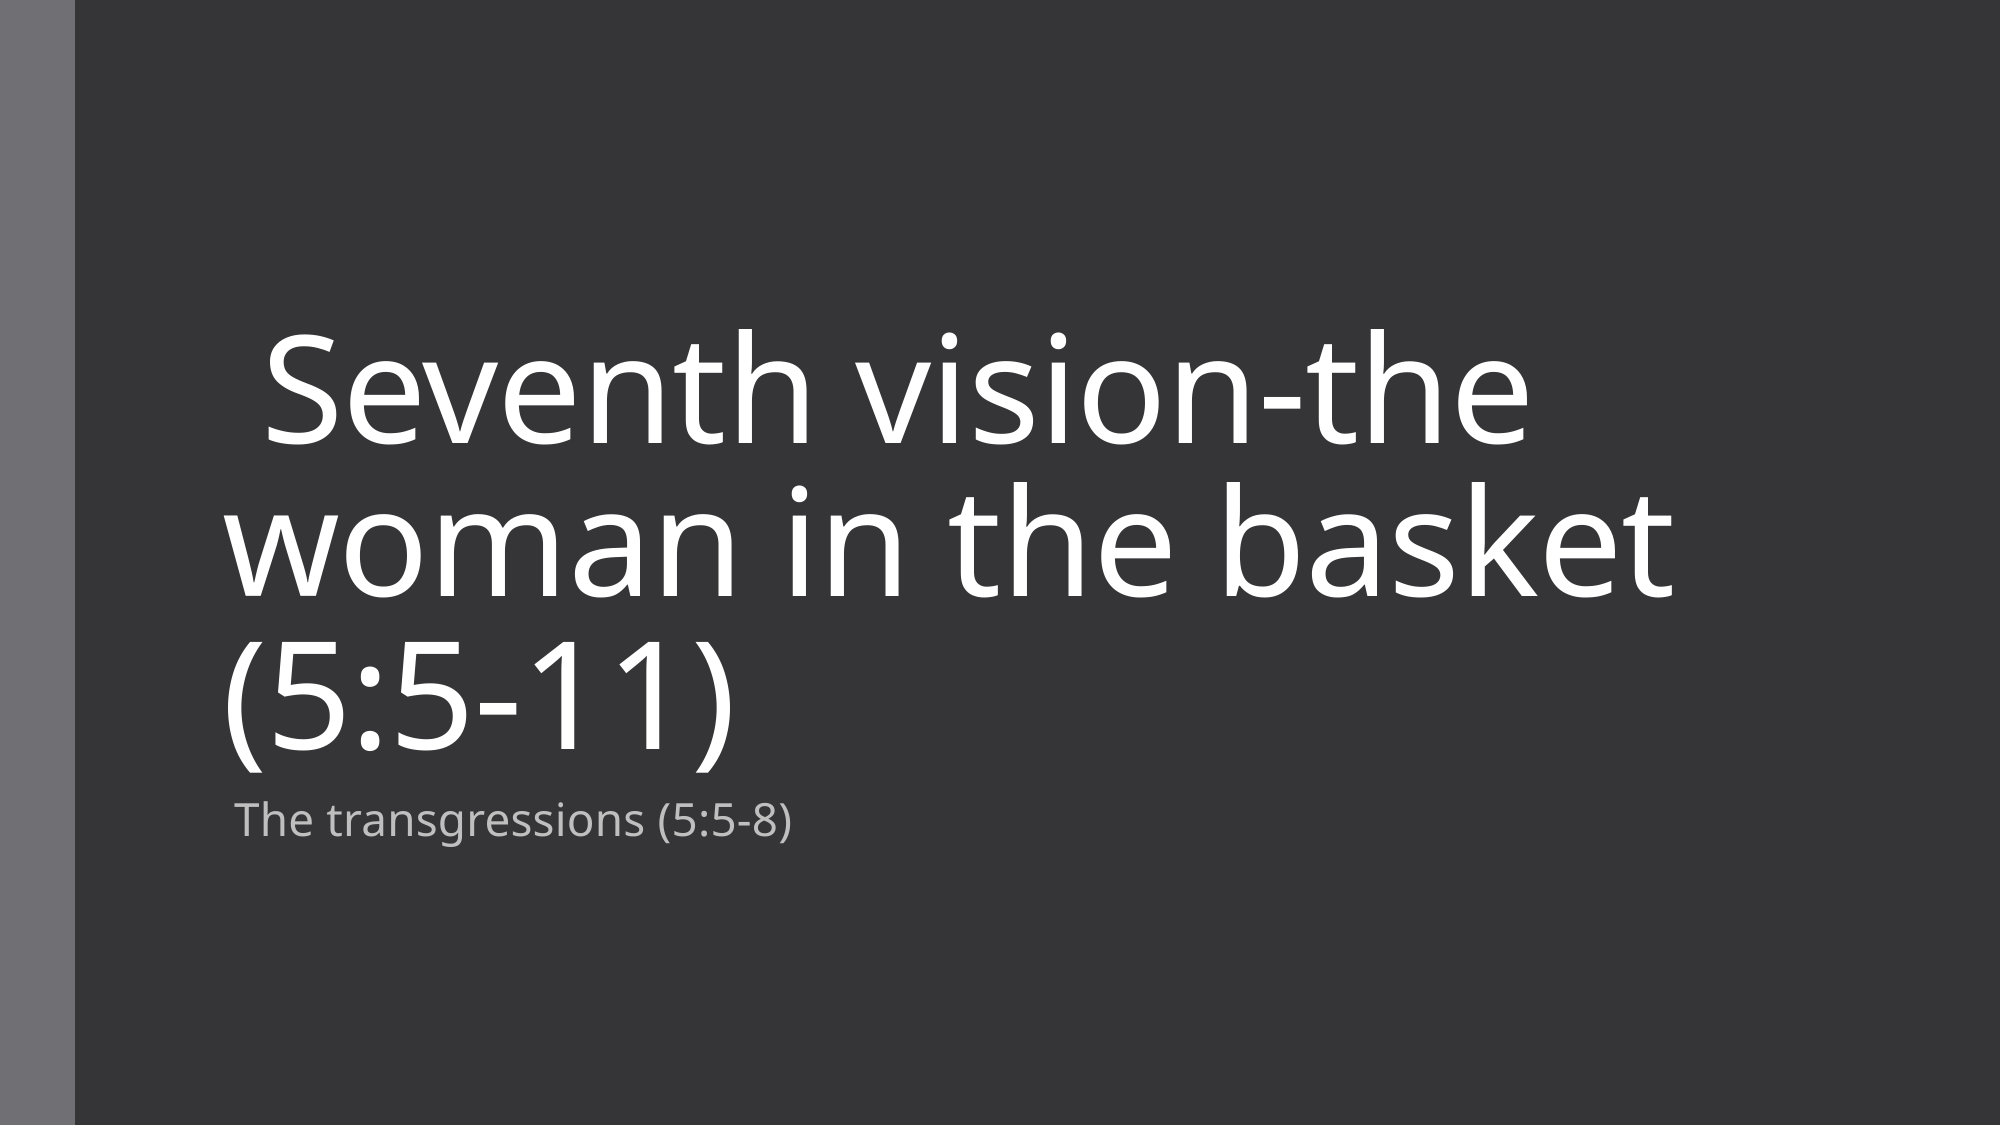

# Seventh vision-the woman in the basket (5:5-11)
 The transgressions (5:5-8)